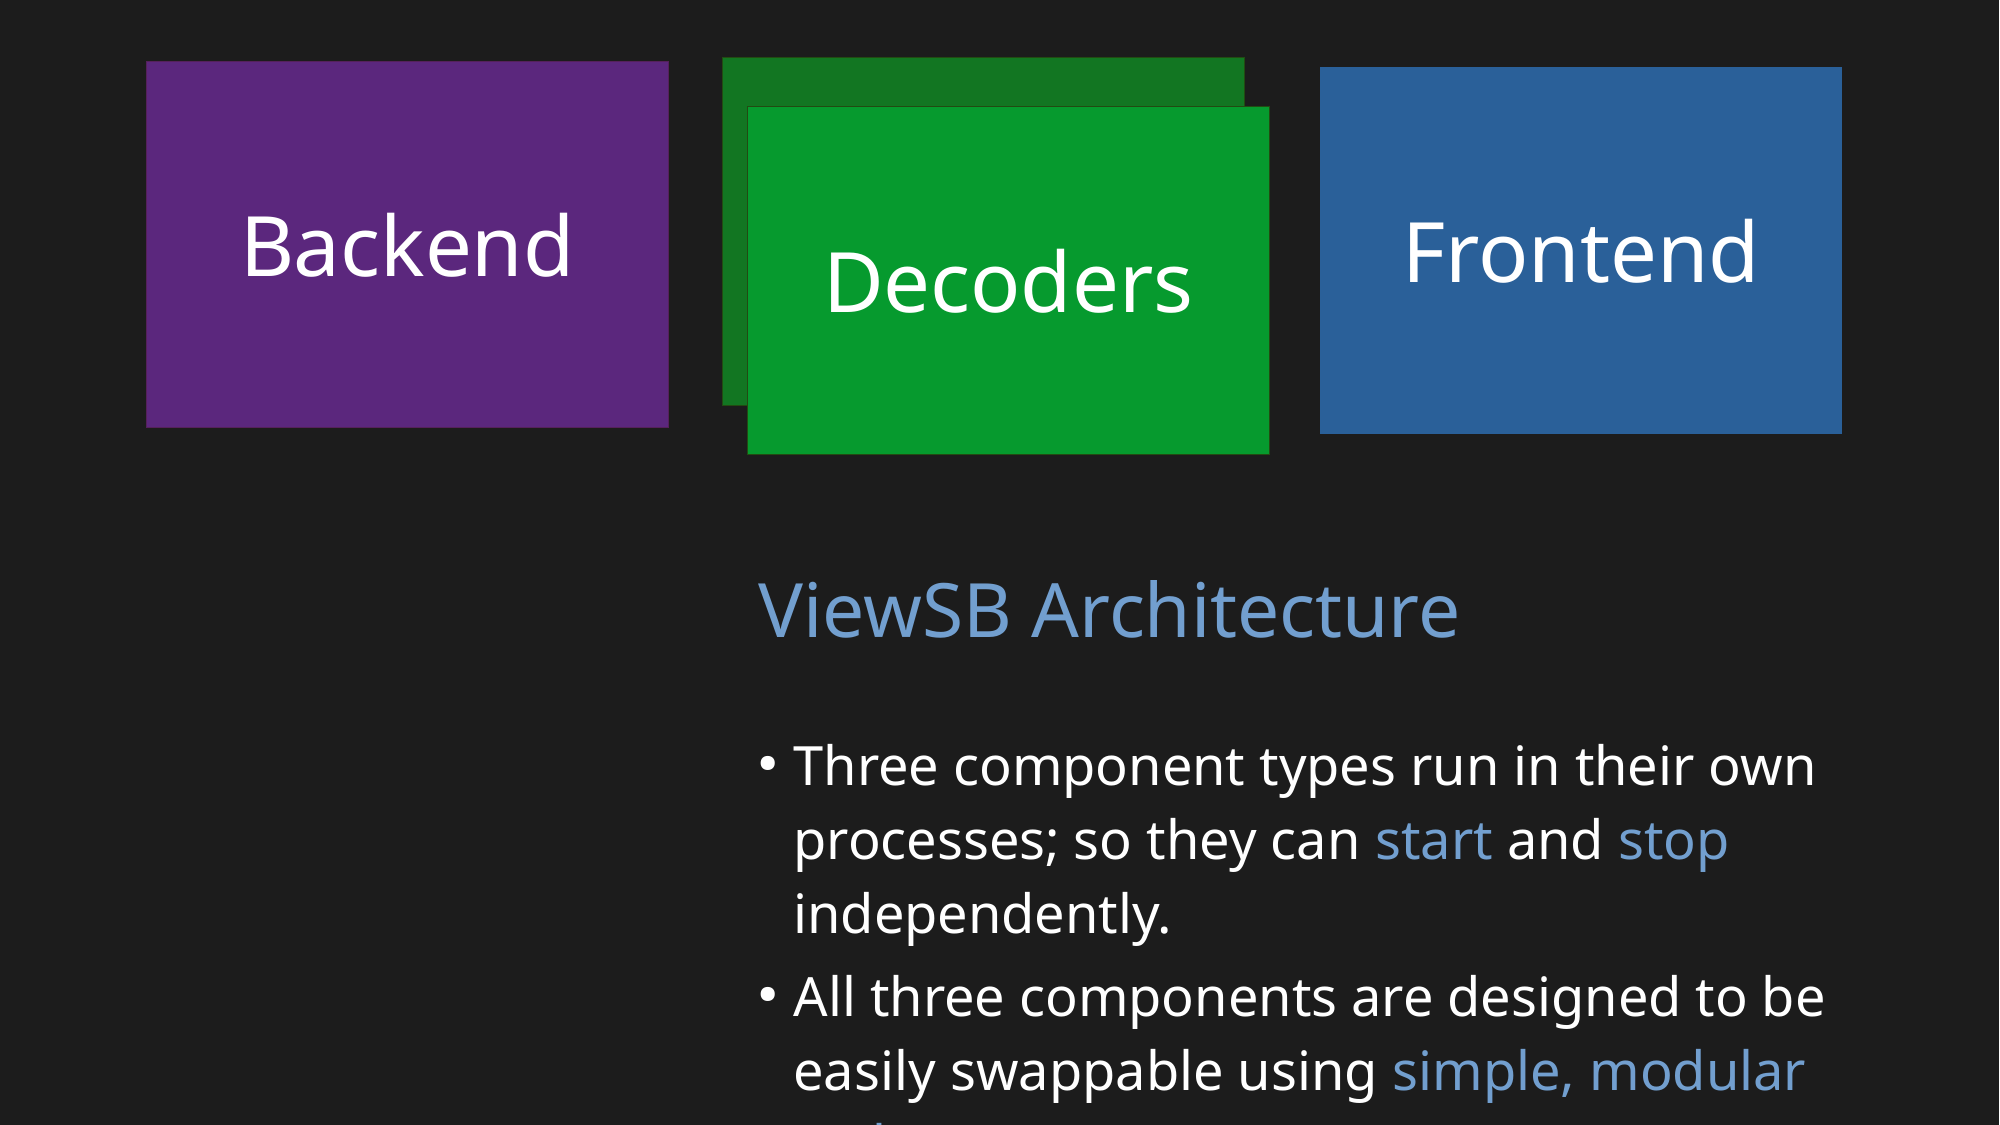

Frontend
Backend
Frontend
Decoders
ViewSB Architecture
Three component types run in their own processes; so they can start and stop independently.
All three components are designed to be easily swappable using simple, modular python.
All completely open-source, and contributor-friendly! https://github.com/usb-tools/viewsb